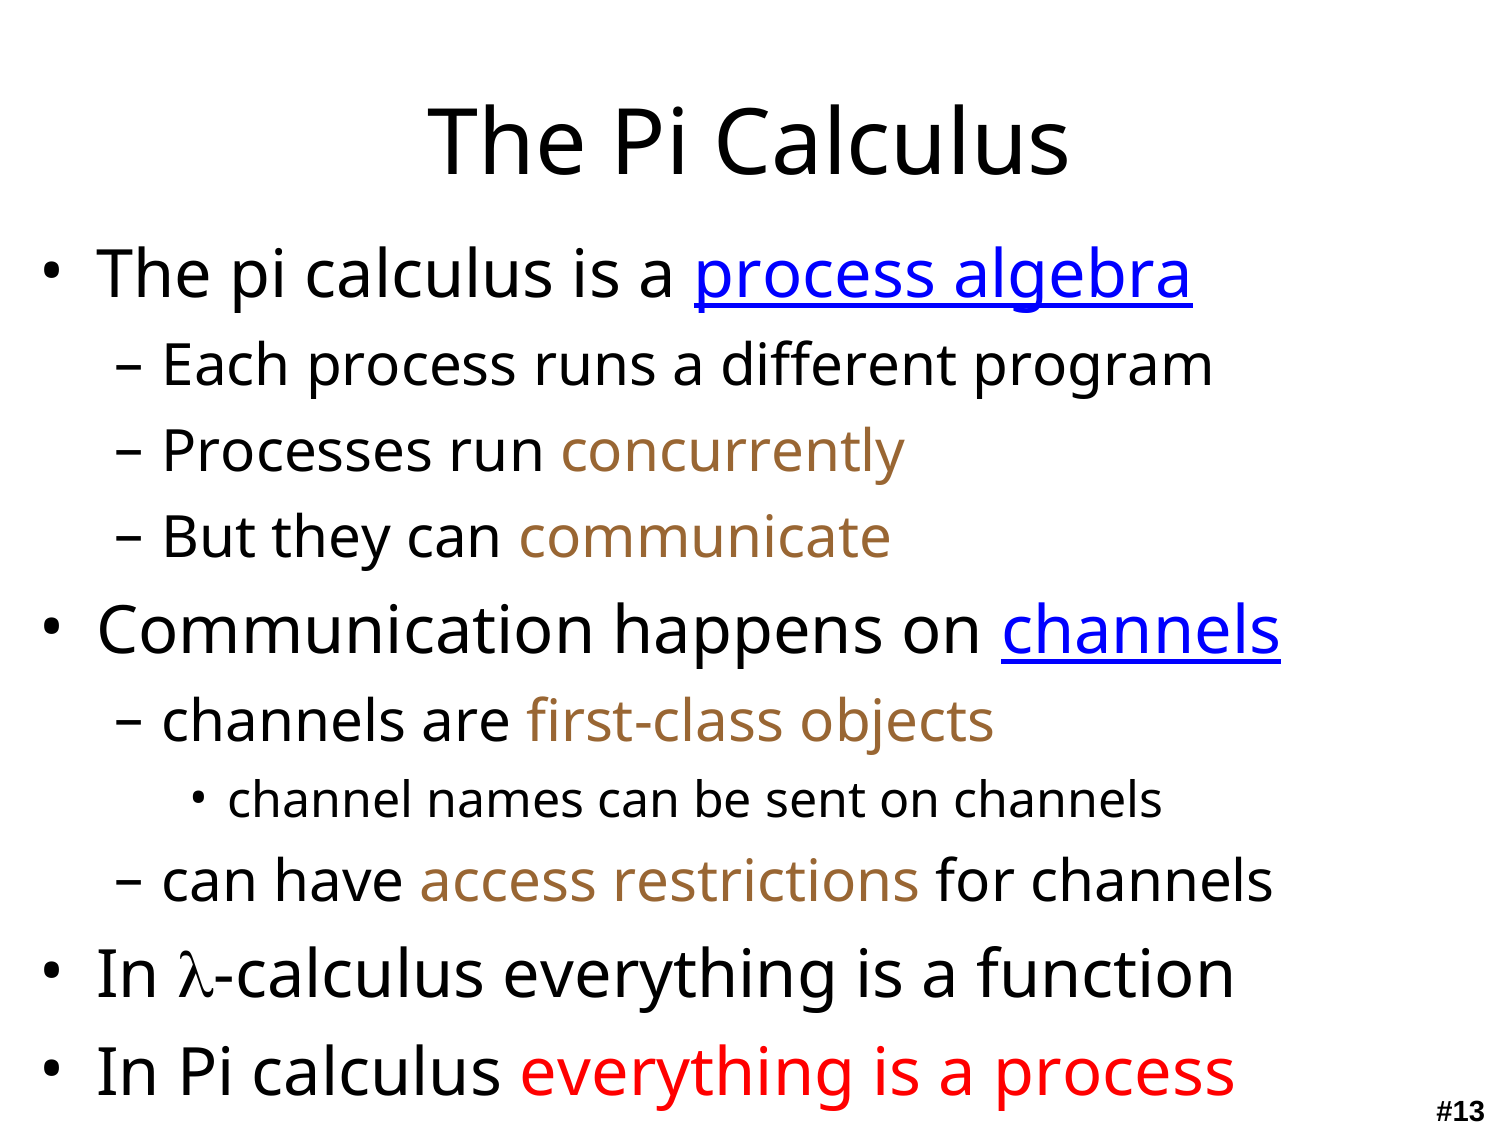

# The Pi Calculus
The pi calculus is a process algebra
Each process runs a different program
Processes run concurrently
But they can communicate
Communication happens on channels
channels are first-class objects
channel names can be sent on channels
can have access restrictions for channels
In -calculus everything is a function
In Pi calculus everything is a process
13